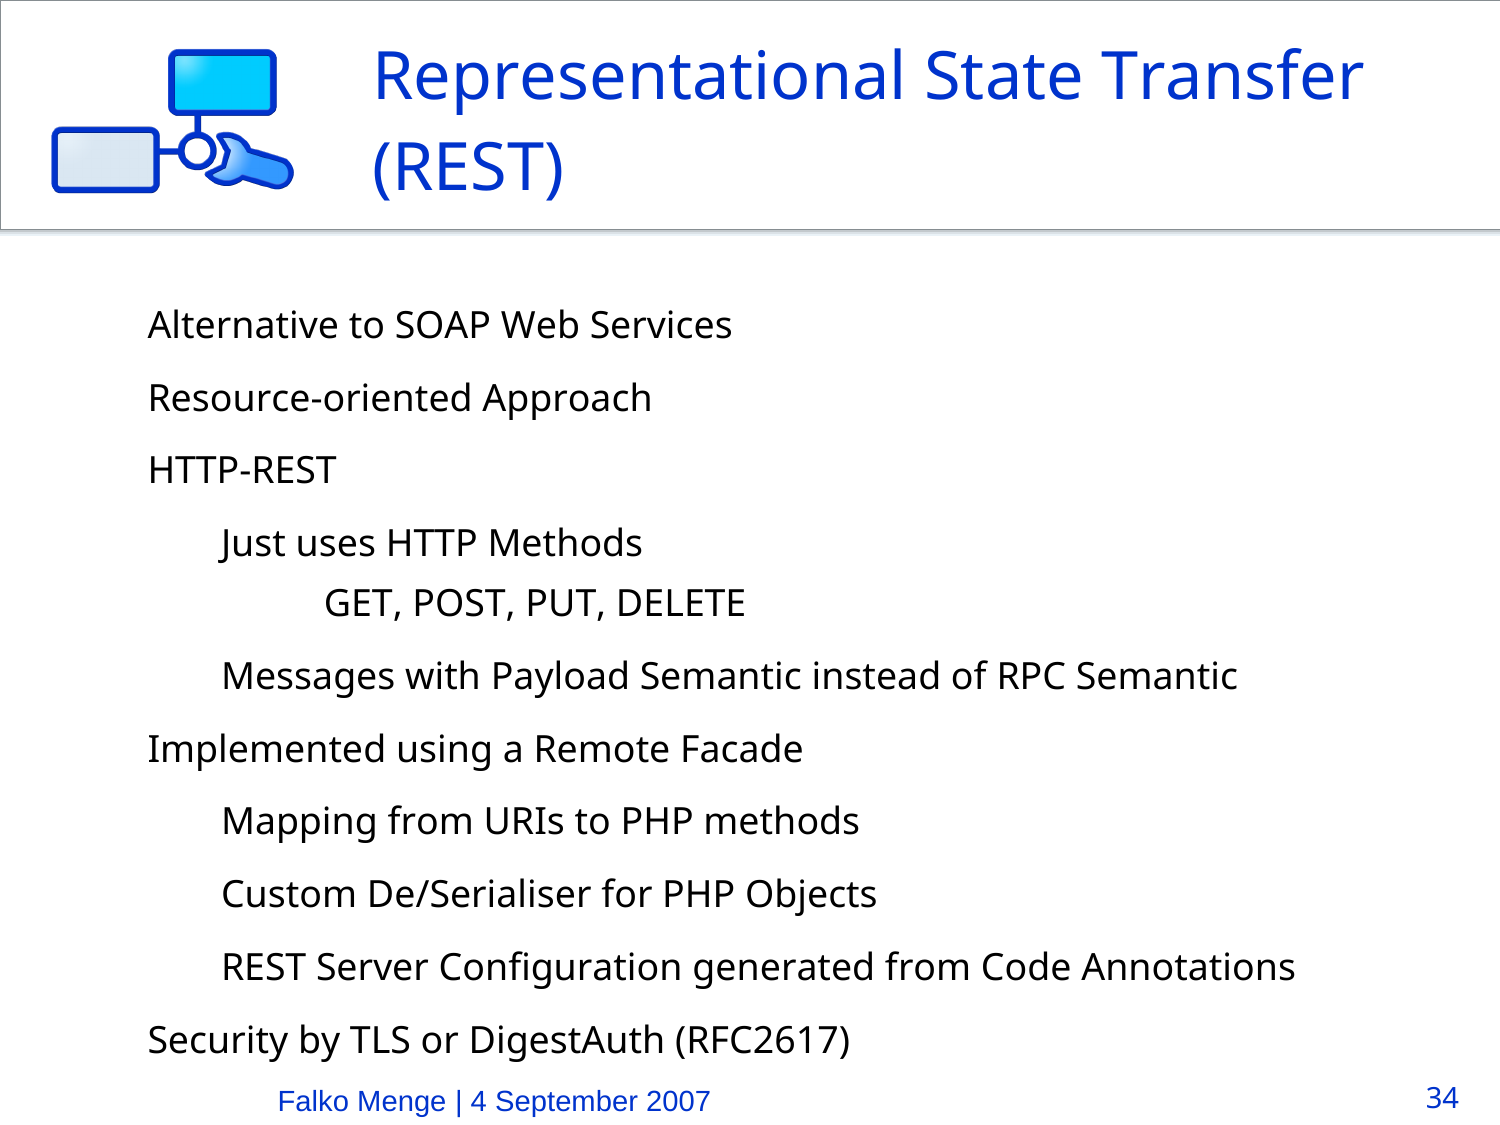

# Representational State Transfer (REST)
Alternative to SOAP Web Services
Resource-oriented Approach
HTTP-REST
Just uses HTTP Methods
GET, POST, PUT, DELETE
Messages with Payload Semantic instead of RPC Semantic
Implemented using a Remote Facade
Mapping from URIs to PHP methods
Custom De/Serialiser for PHP Objects
REST Server Configuration generated from Code Annotations
Security by TLS or DigestAuth (RFC2617)
Falko Menge
34